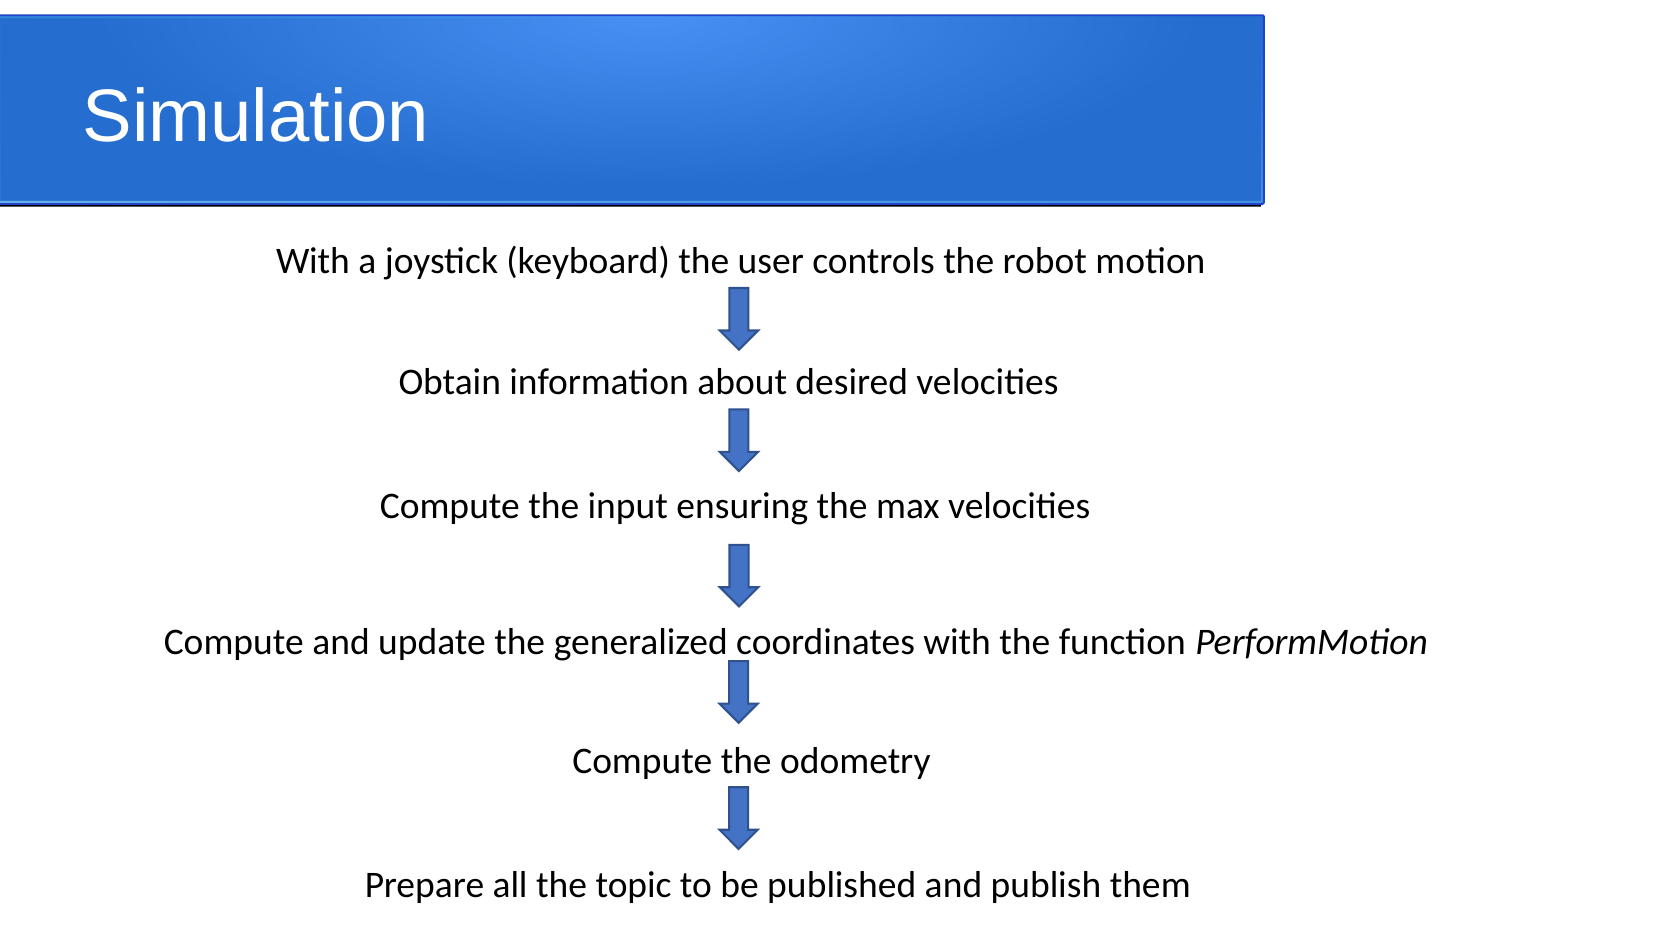

# Simulation
With a joystick (keyboard) the user controls the robot motion
Obtain information about desired velocities
Compute the input ensuring the max velocities
Compute and update the generalized coordinates with the function PerformMotion
Compute the odometry
Prepare all the topic to be published and publish them